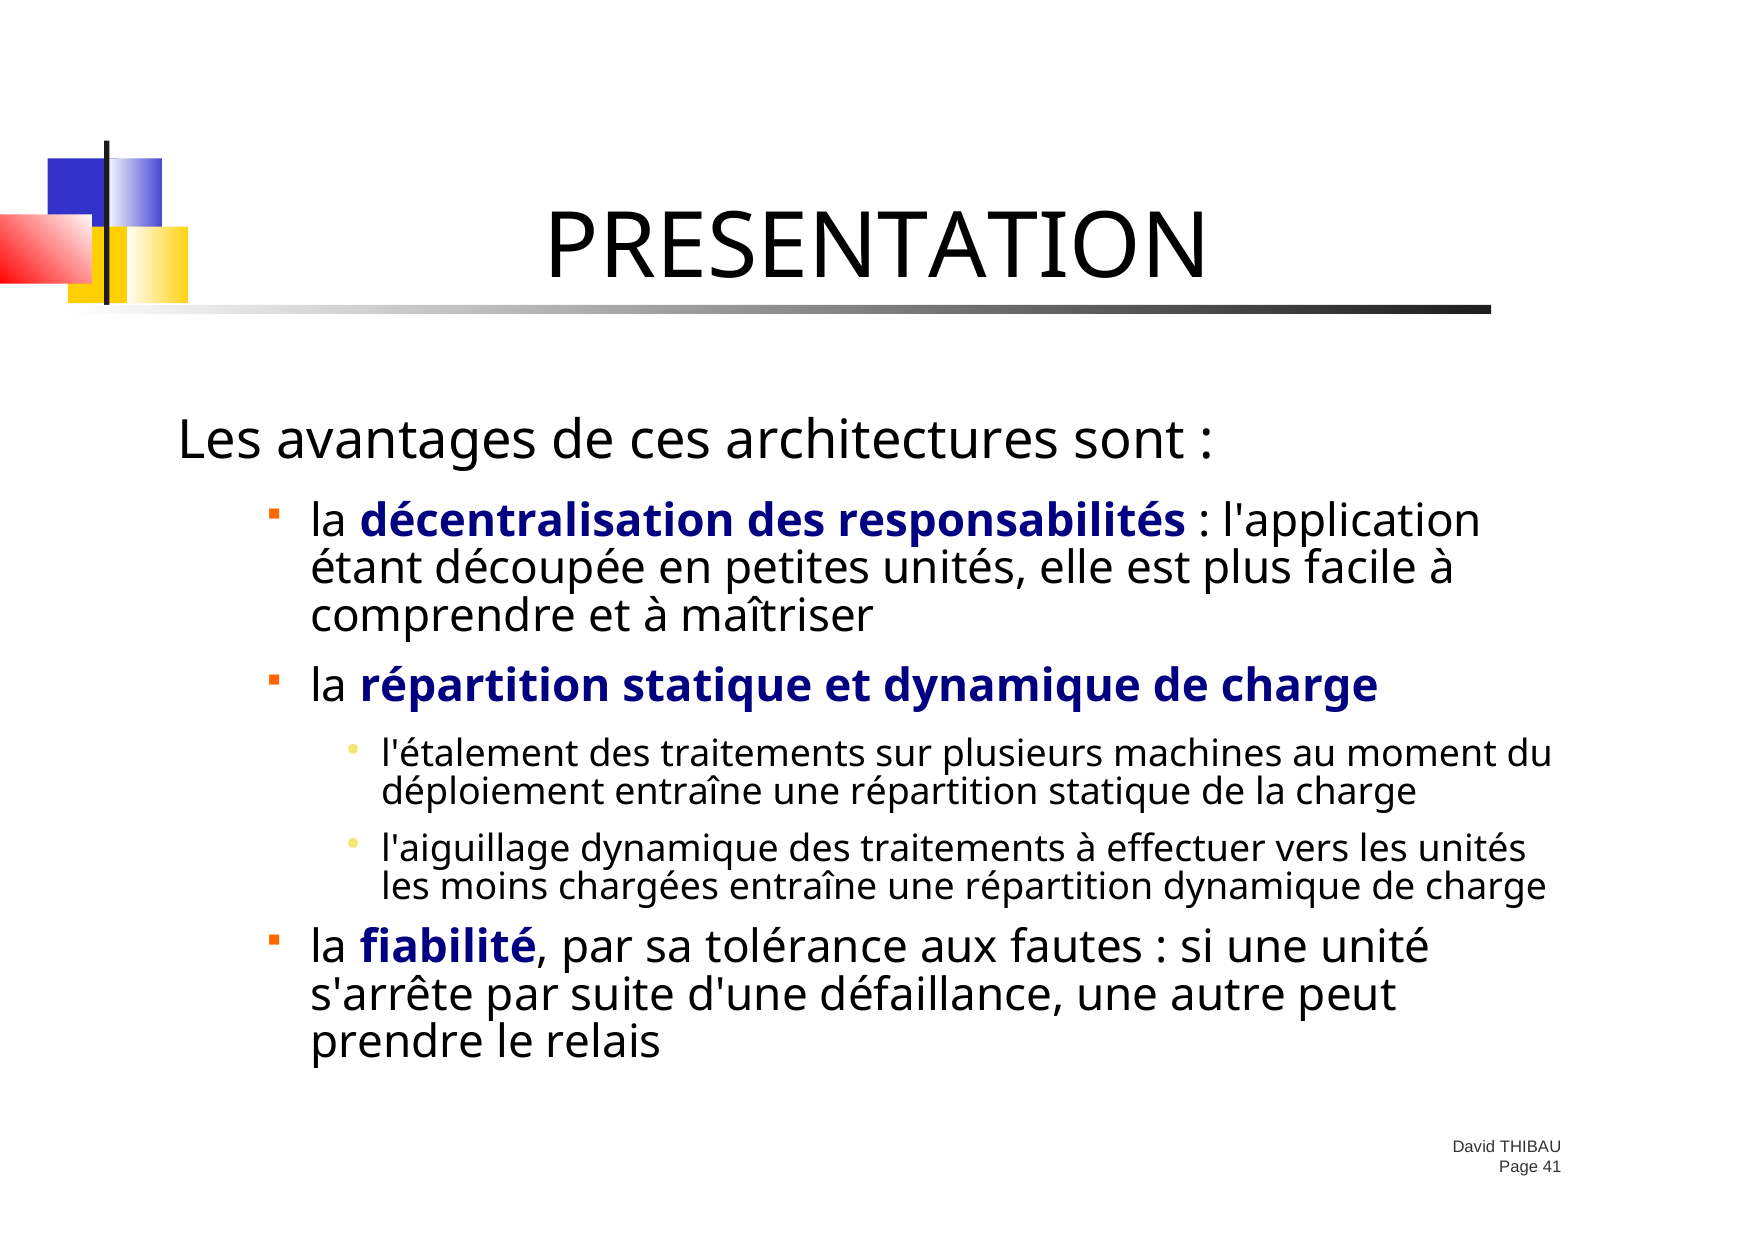

# PRESENTATION
Les avantages de ces architectures sont :
la décentralisation des responsabilités : l'application étant découpée en petites unités, elle est plus facile à comprendre et à maîtriser
la répartition statique et dynamique de charge
l'étalement des traitements sur plusieurs machines au moment du déploiement entraîne une répartition statique de la charge
l'aiguillage dynamique des traitements à effectuer vers les unités les moins chargées entraîne une répartition dynamique de charge
la fiabilité, par sa tolérance aux fautes : si une unité s'arrête par suite d'une défaillance, une autre peut prendre le relais